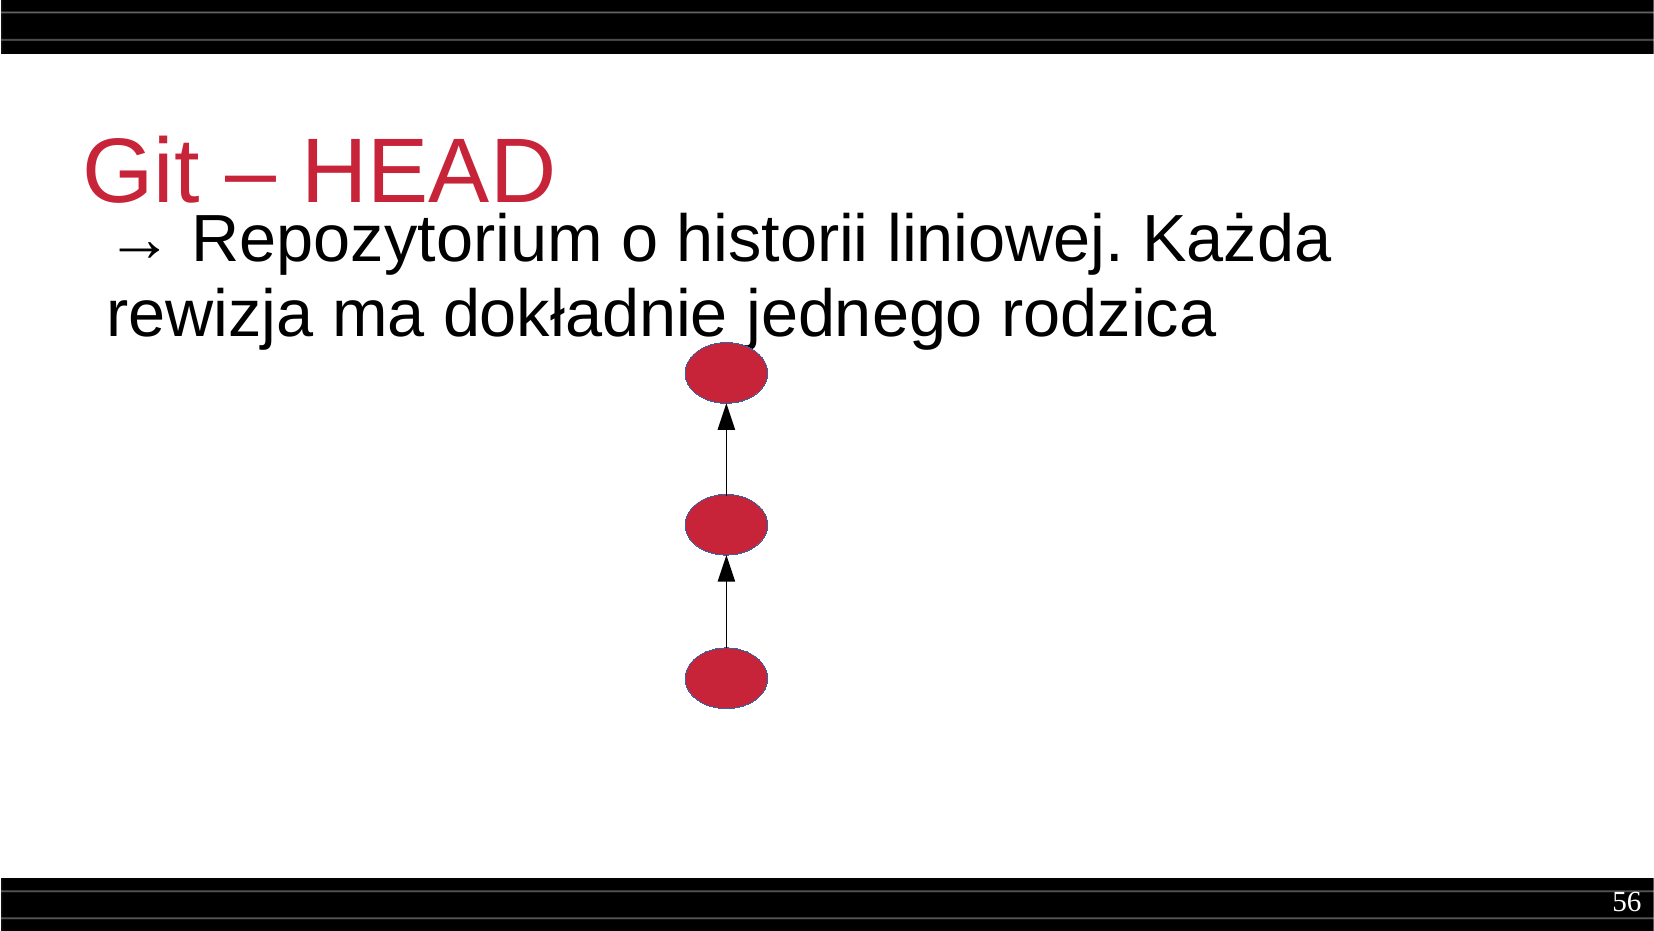

# Git – HEAD
→ Repozytorium o historii liniowej. Każda rewizja ma dokładnie jednego rodzica